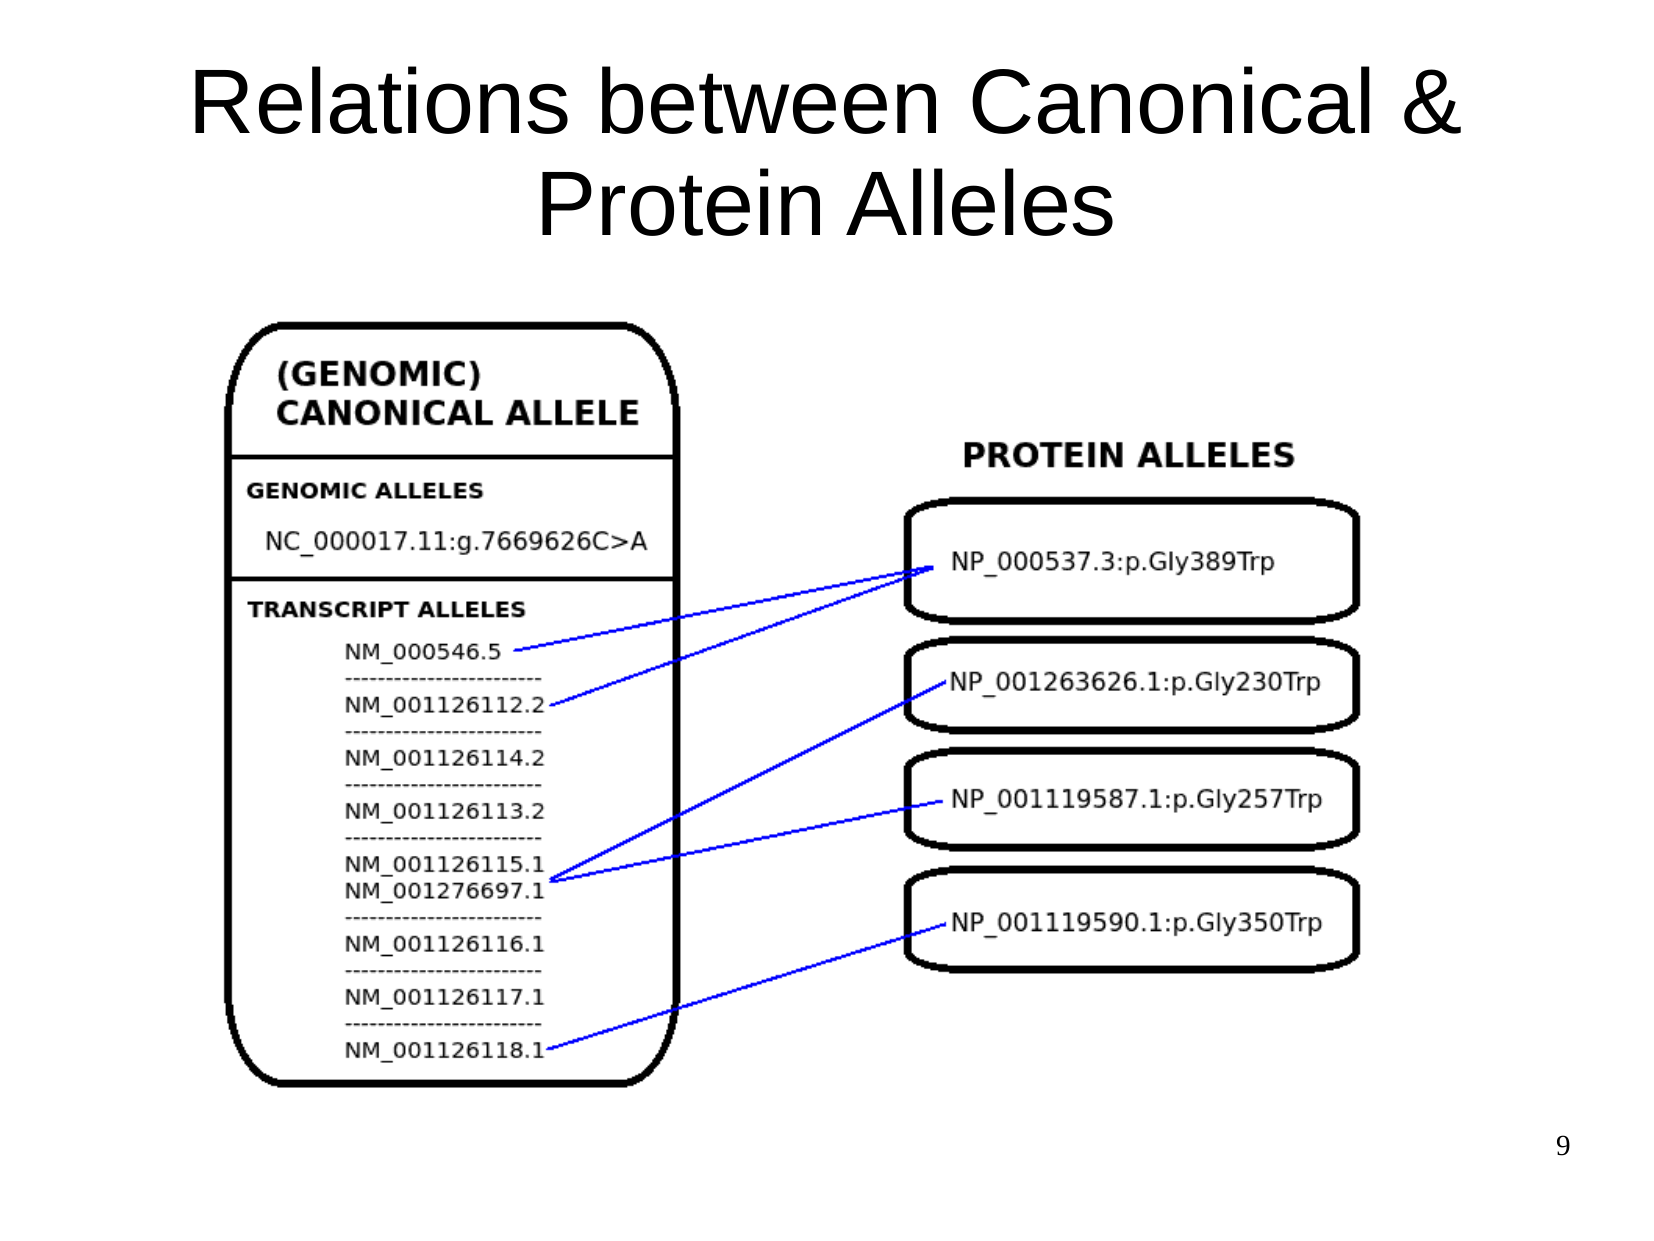

# Relations between Canonical & Protein Alleles
9